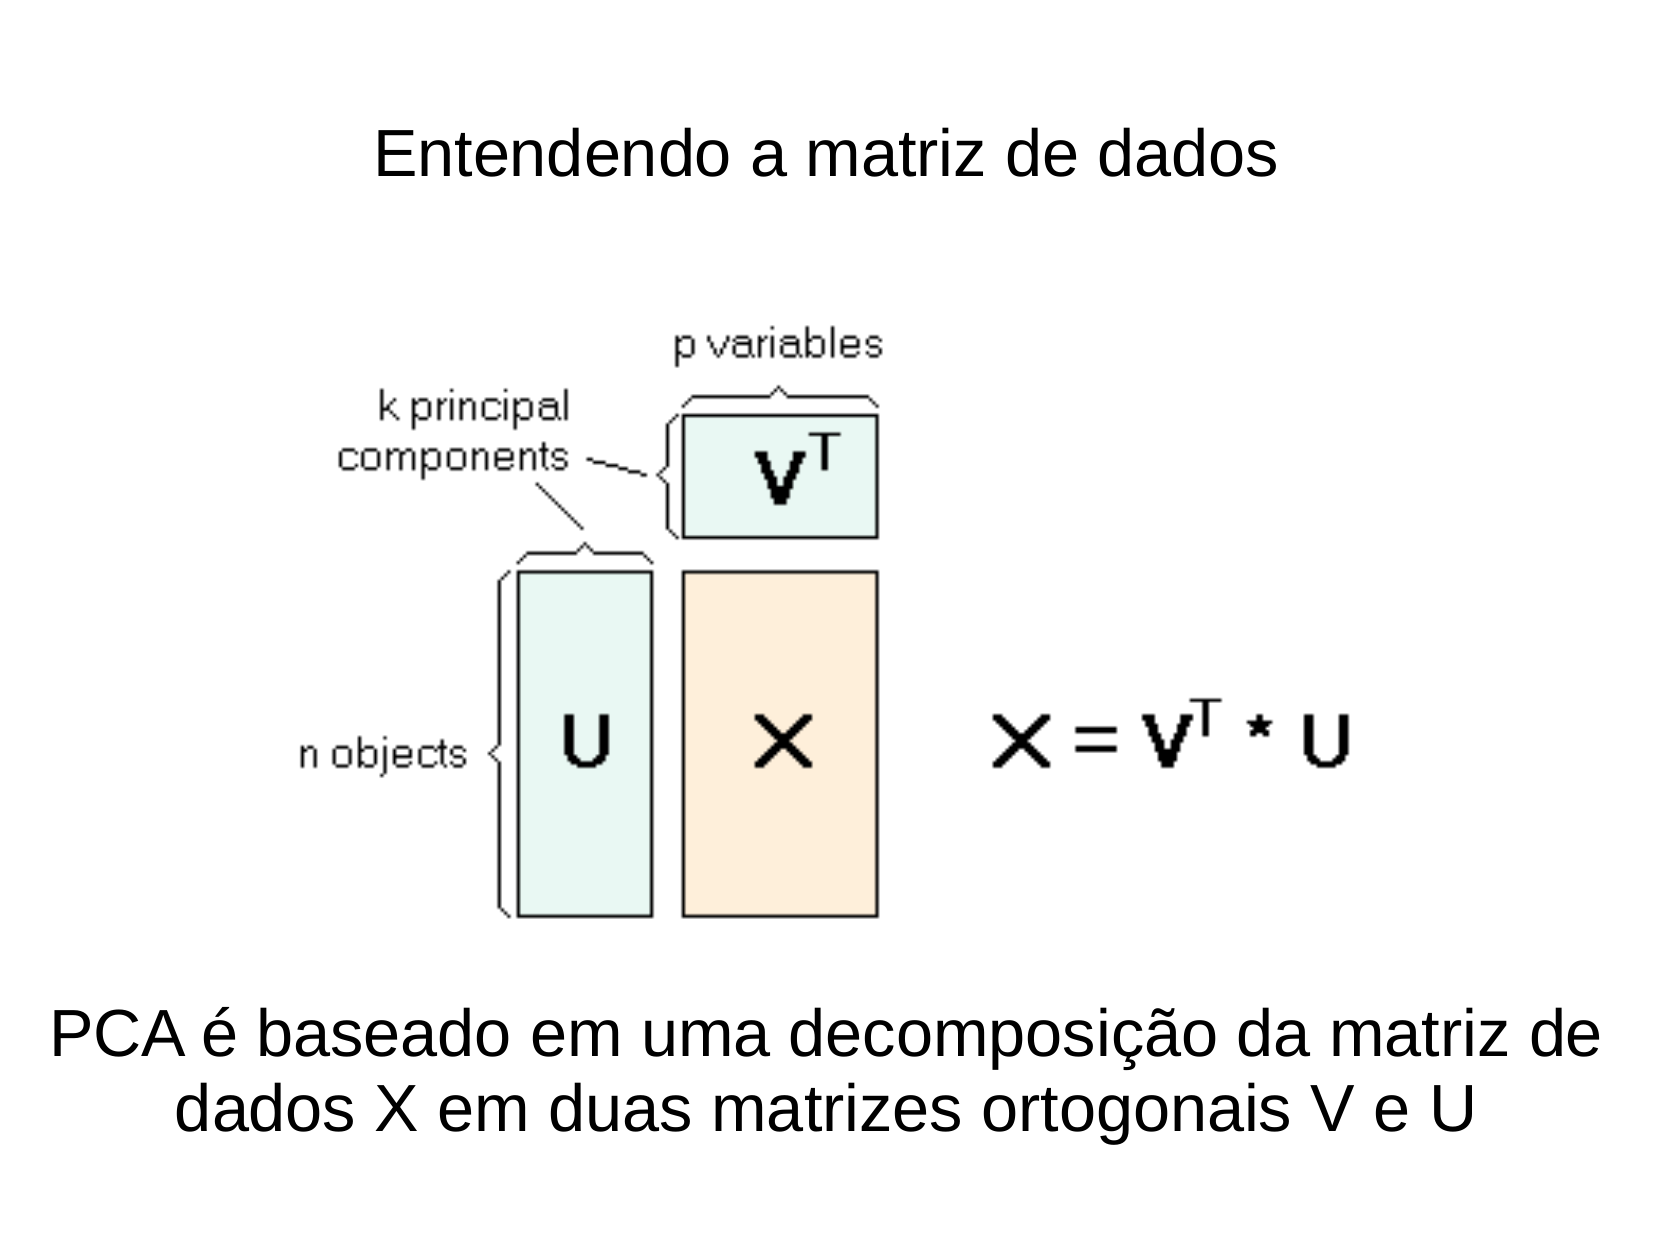

# Entendendo a matriz de dados
PCA é baseado em uma decomposição da matriz de dados X em duas matrizes ortogonais V e U